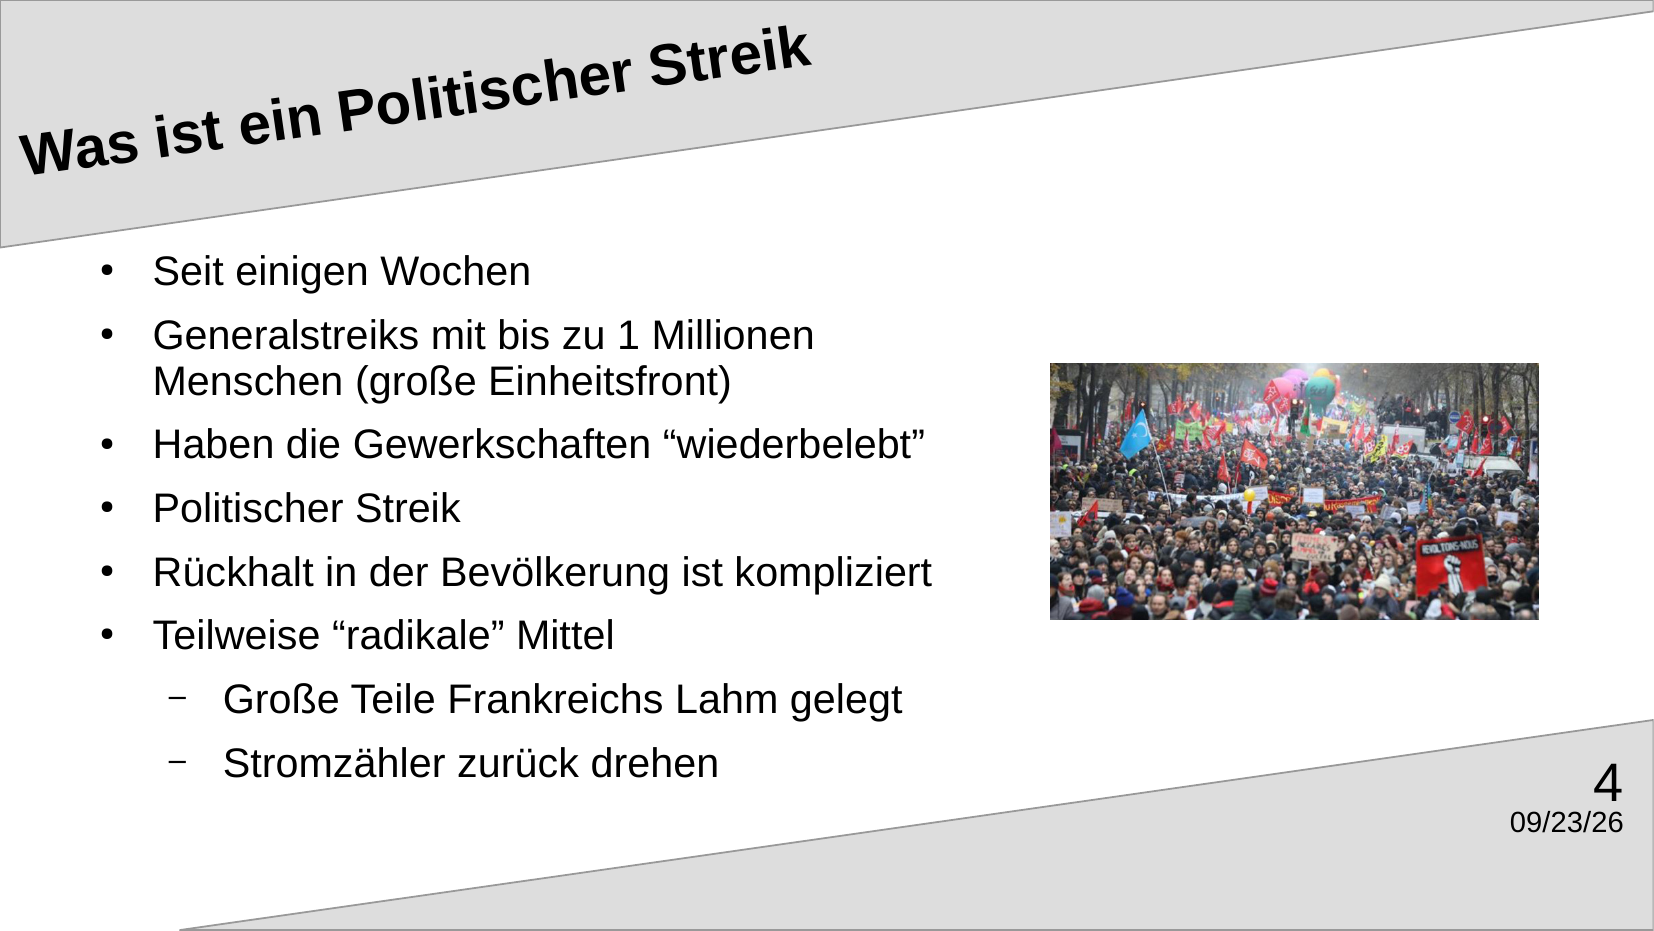

# Was ist ein Politischer Streik
Seit einigen Wochen
Generalstreiks mit bis zu 1 Millionen Menschen (große Einheitsfront)
Haben die Gewerkschaften “wiederbelebt”
Politischer Streik
Rückhalt in der Bevölkerung ist kompliziert
Teilweise “radikale” Mittel
Große Teile Frankreichs Lahm gelegt
Stromzähler zurück drehen
4